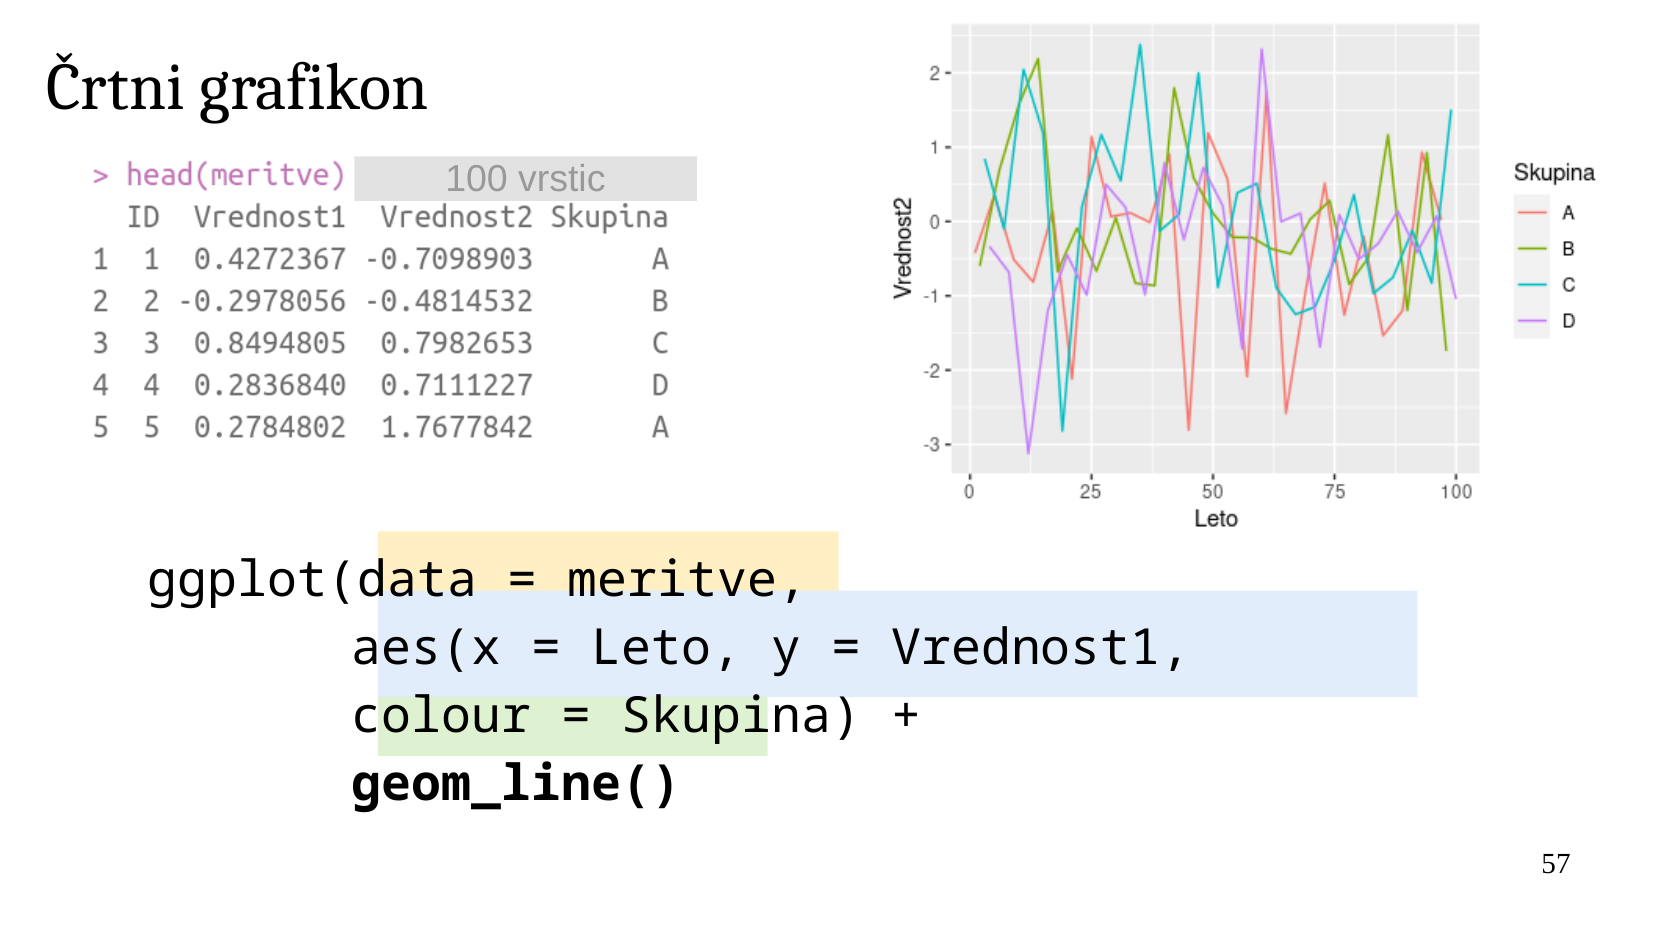

# Črtni grafikon
100 vrstic
ggplot(data = meritve,
			aes(x = Leto, y = Vrednost1,
			colour = Skupina) +
			geom_line()
57